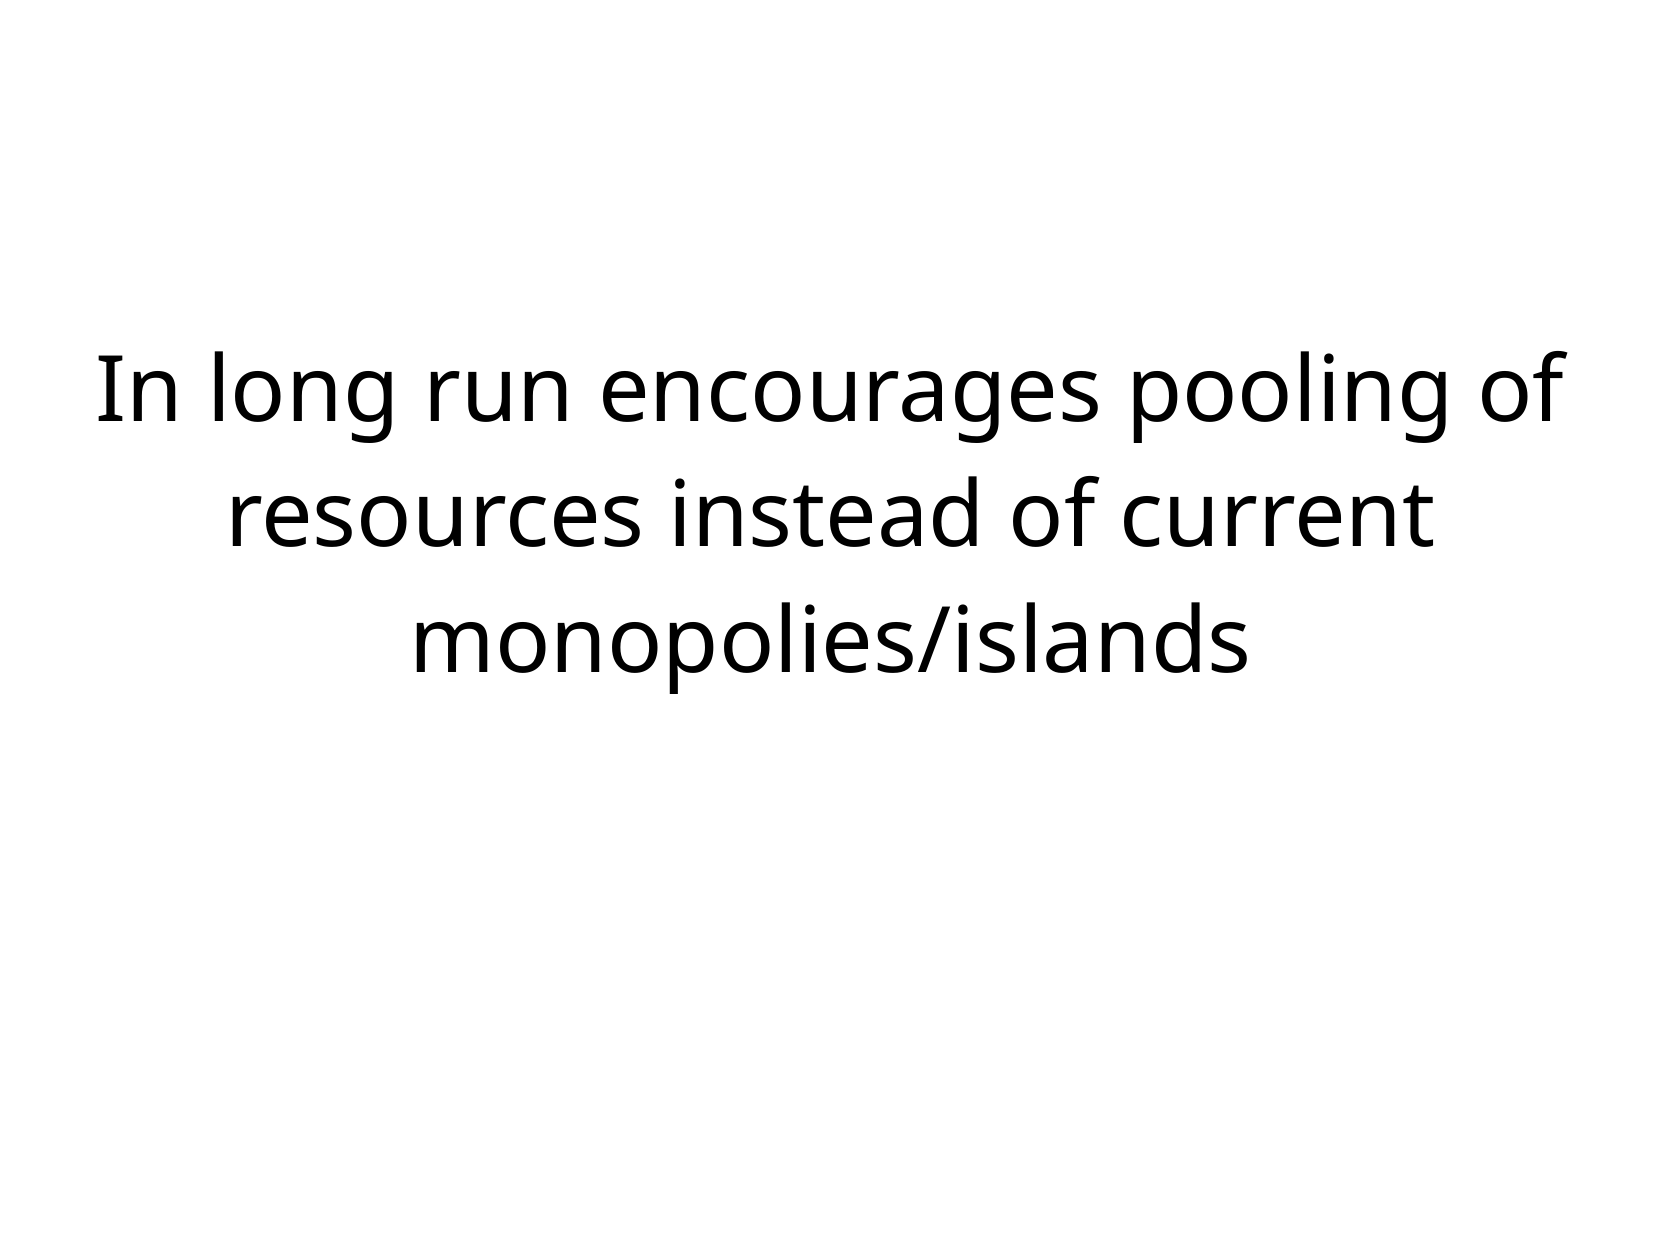

# In long run encourages pooling of resources instead of current monopolies/islands